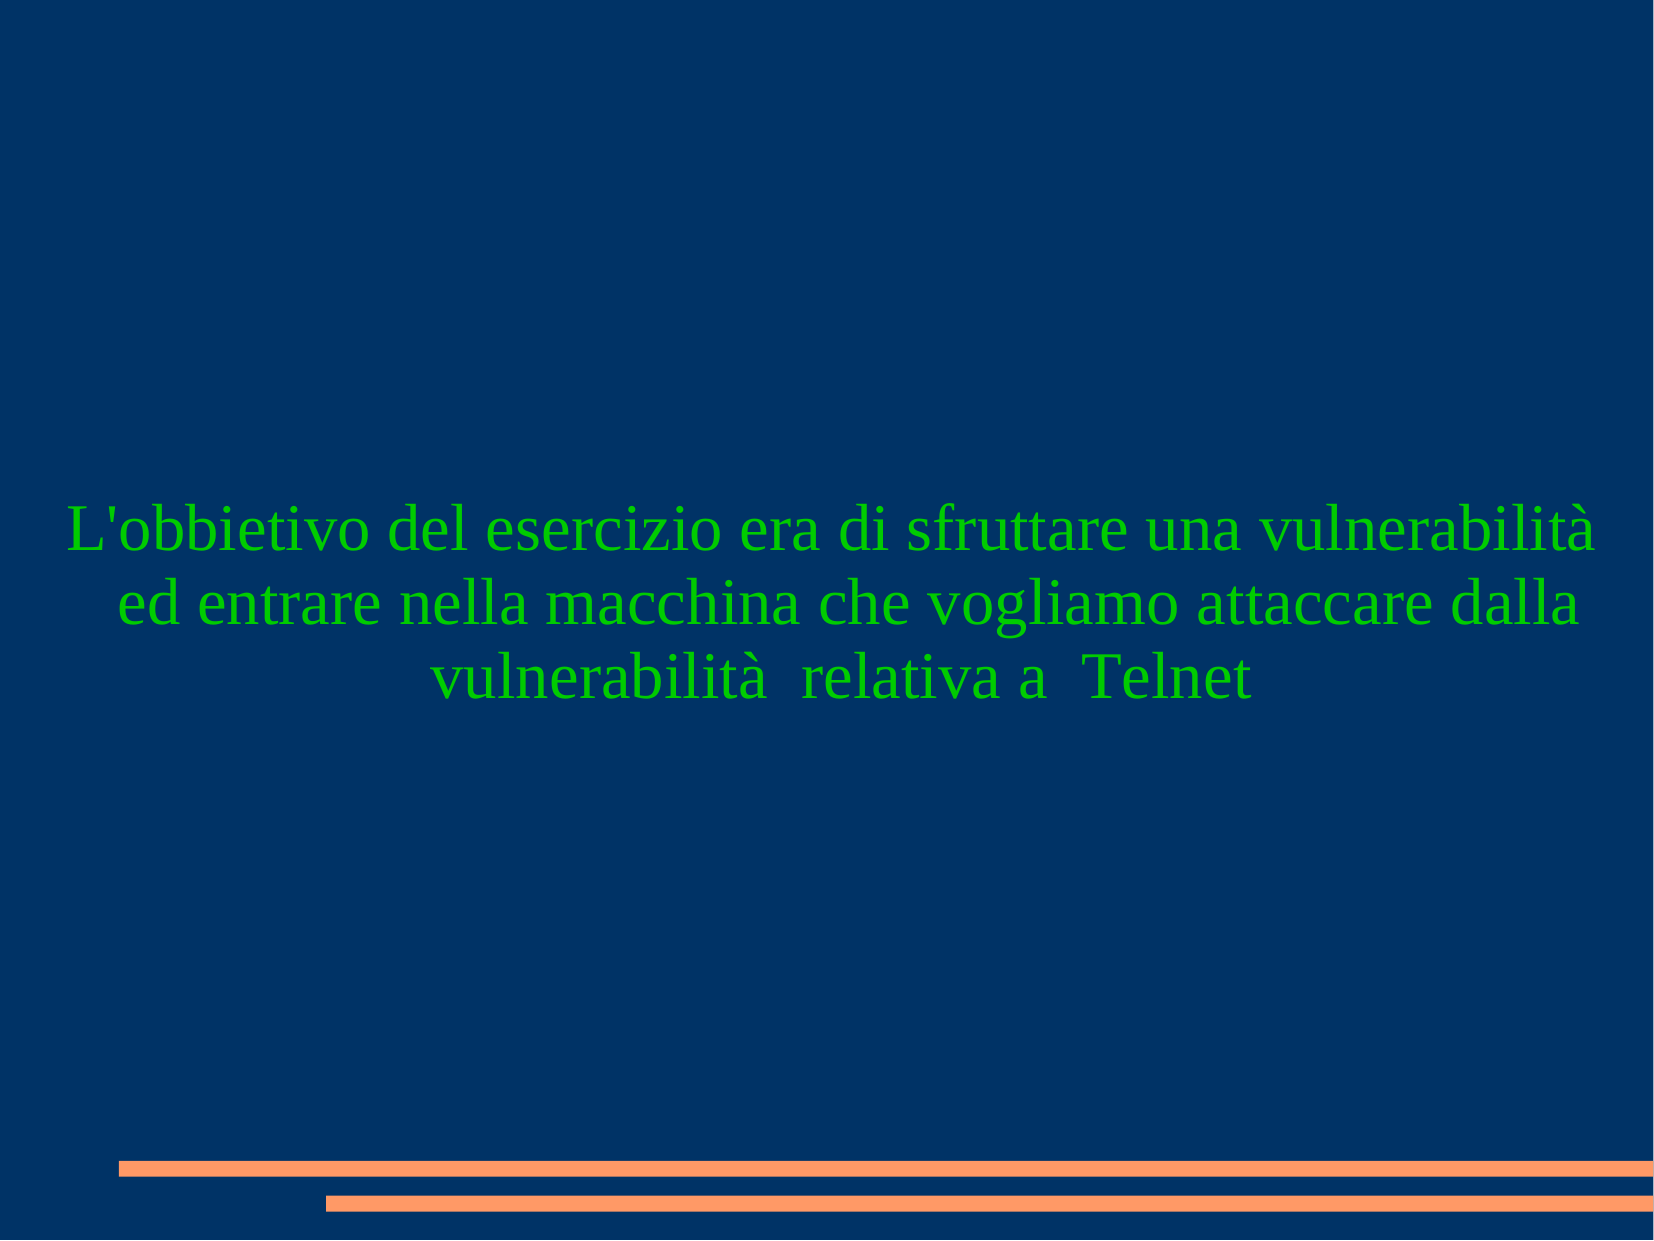

# L'obbietivo del esercizio era di sfruttare una vulnerabilità ed entrare nella macchina che vogliamo attaccare dalla vulnerabilità relativa a Telnet